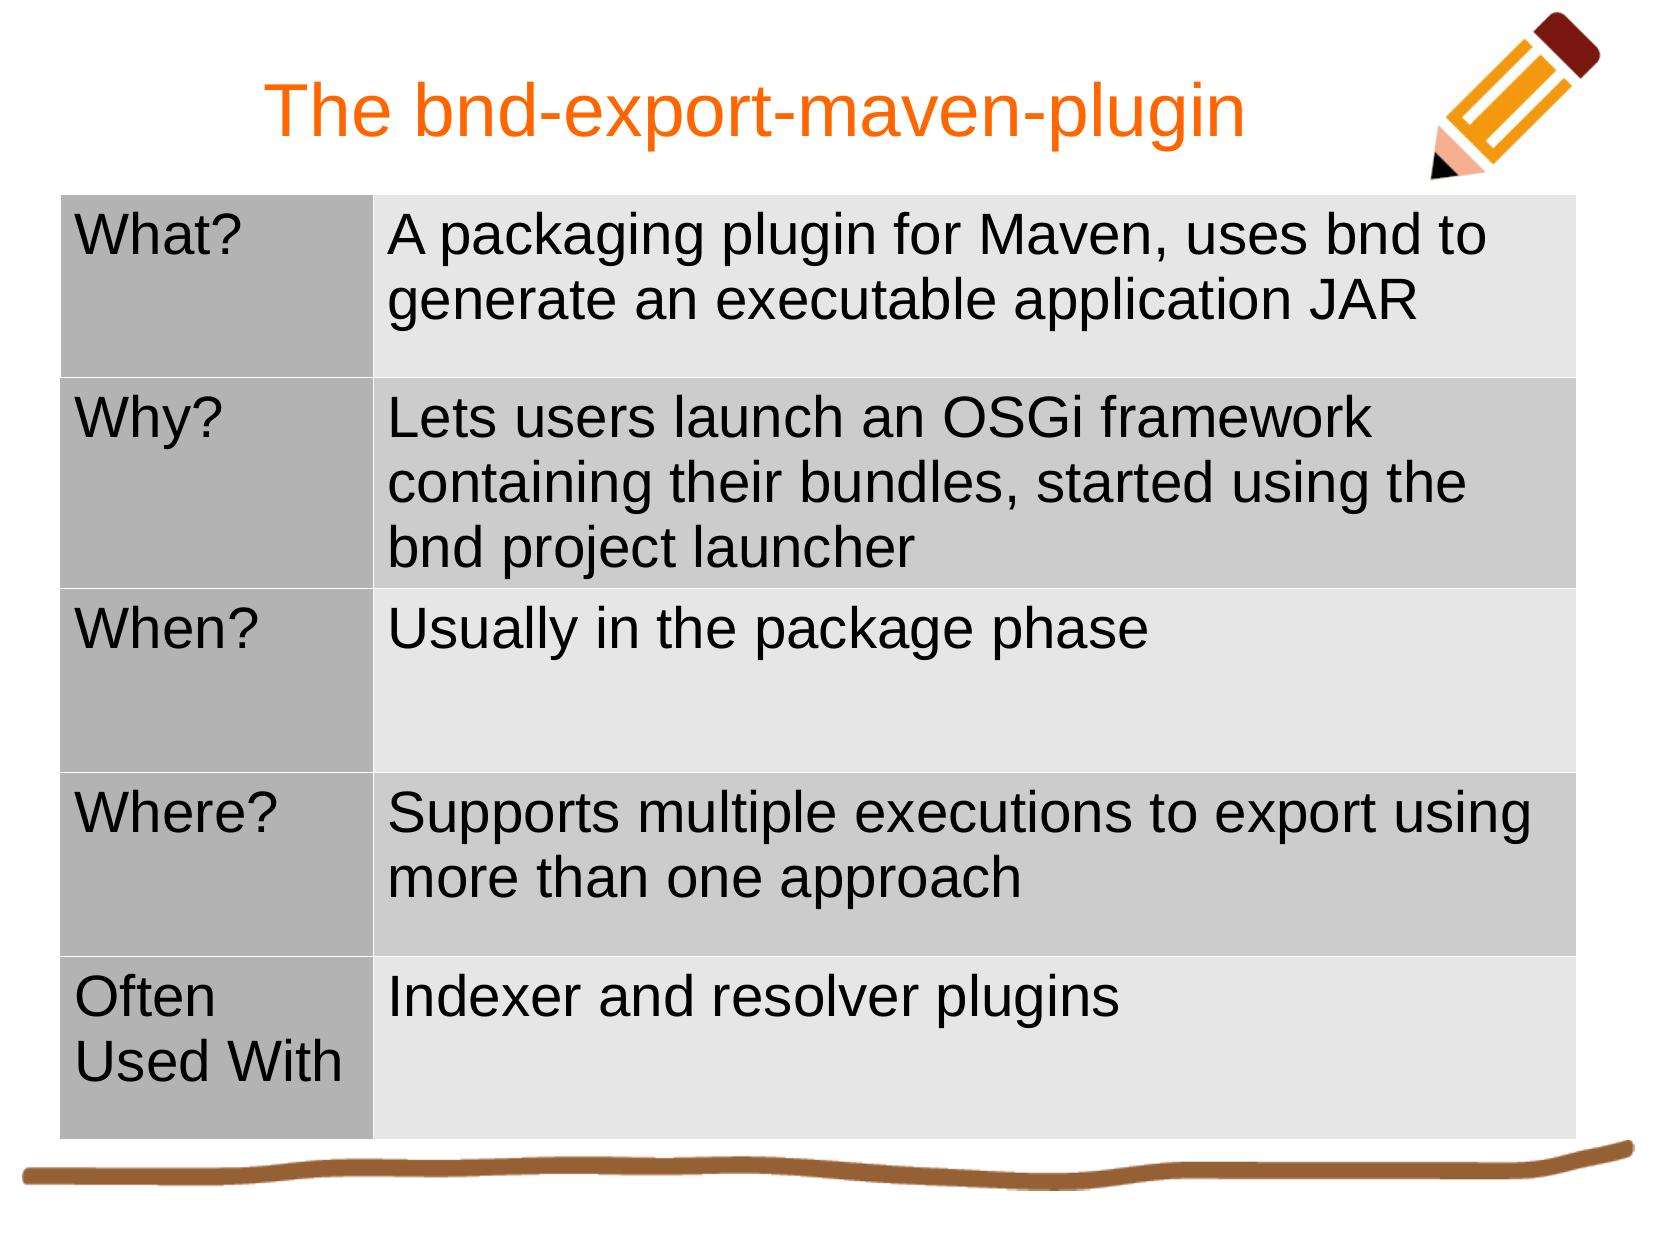

# The bnd-export-maven-plugin
| What? | A packaging plugin for Maven, uses bnd to generate an executable application JAR |
| --- | --- |
| Why? | Lets users launch an OSGi framework containing their bundles, started using the bnd project launcher |
| When? | Usually in the package phase |
| Where? | Supports multiple executions to export using more than one approach |
| Often Used With | Indexer and resolver plugins |